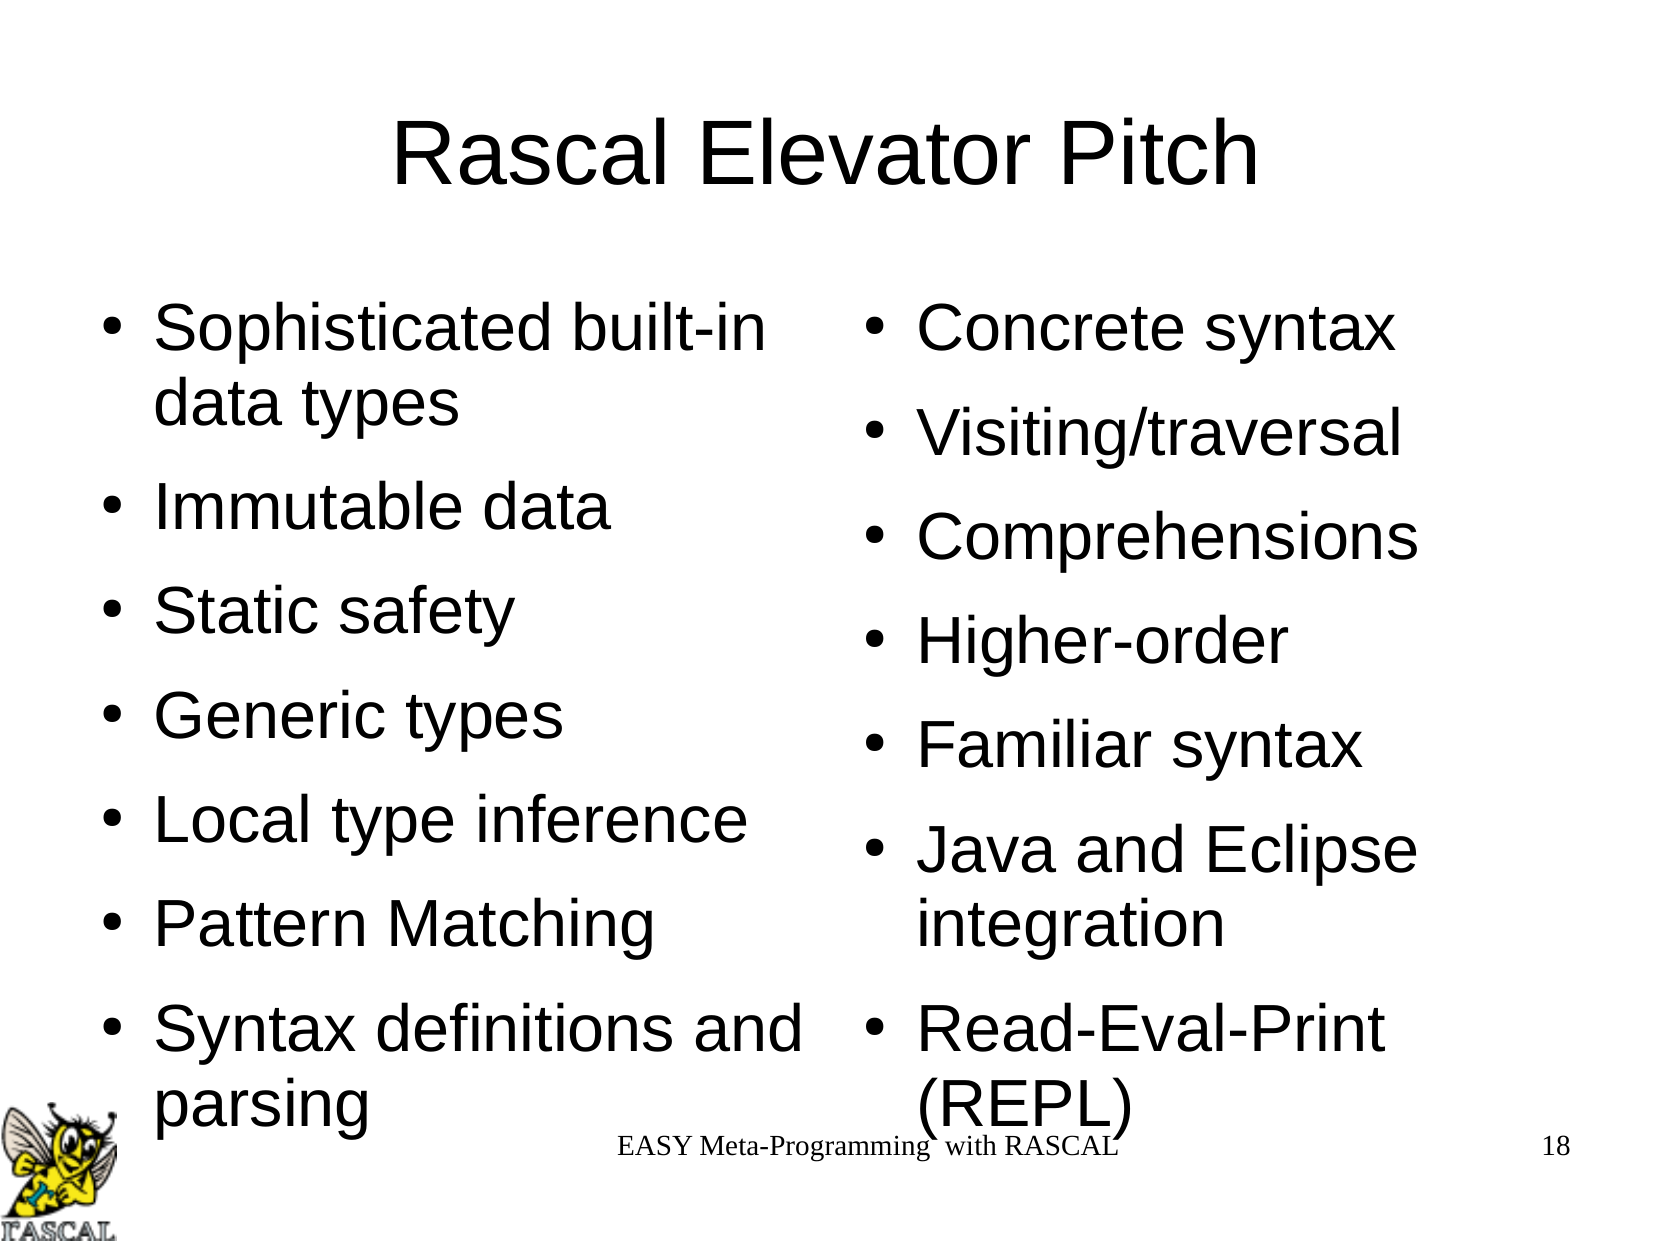

# Rascal Elevator Pitch
Sophisticated built-in data types
Immutable data
Static safety
Generic types
Local type inference
Pattern Matching
Syntax definitions and parsing
Concrete syntax
Visiting/traversal
Comprehensions
Higher-order
Familiar syntax
Java and Eclipse integration
Read-Eval-Print (REPL)
18